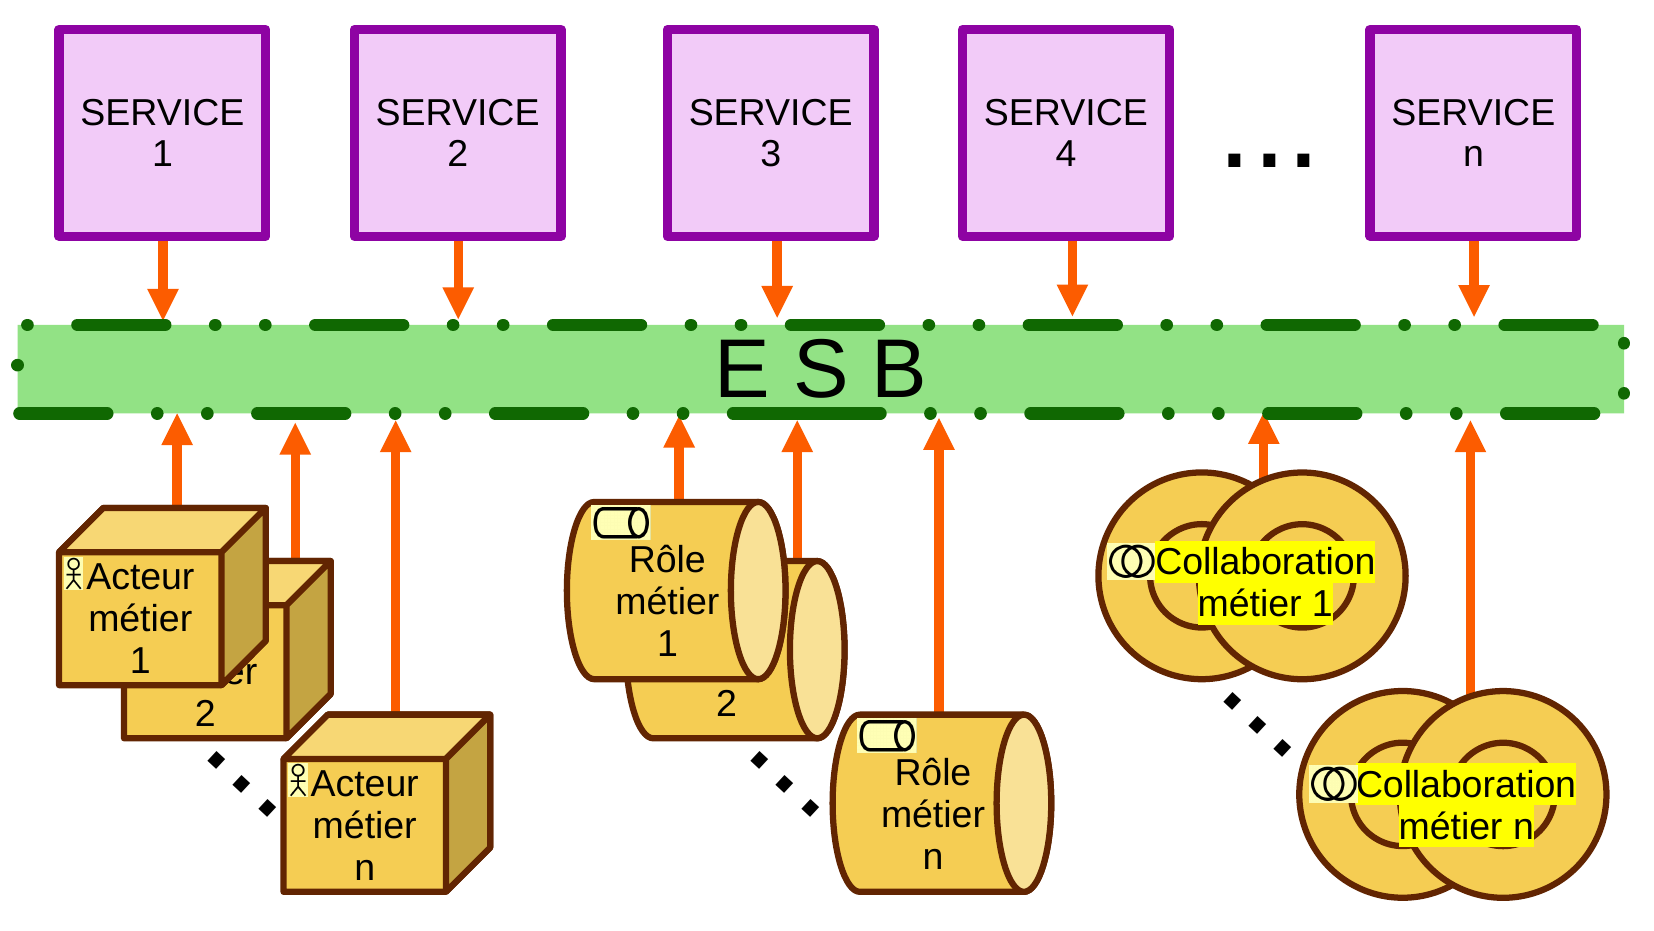

SERVICE 1
SERVICE 2
SERVICE 3
SERVICE 4
SERVICE n
...
E S B
Acteur métier 1
Rôle métier
1
Collaboration
métier 1
Acteur métier 2
Rôle métier
2
...
...
...
Acteur métier n
Rôle métier
n
Collaboration
métier n